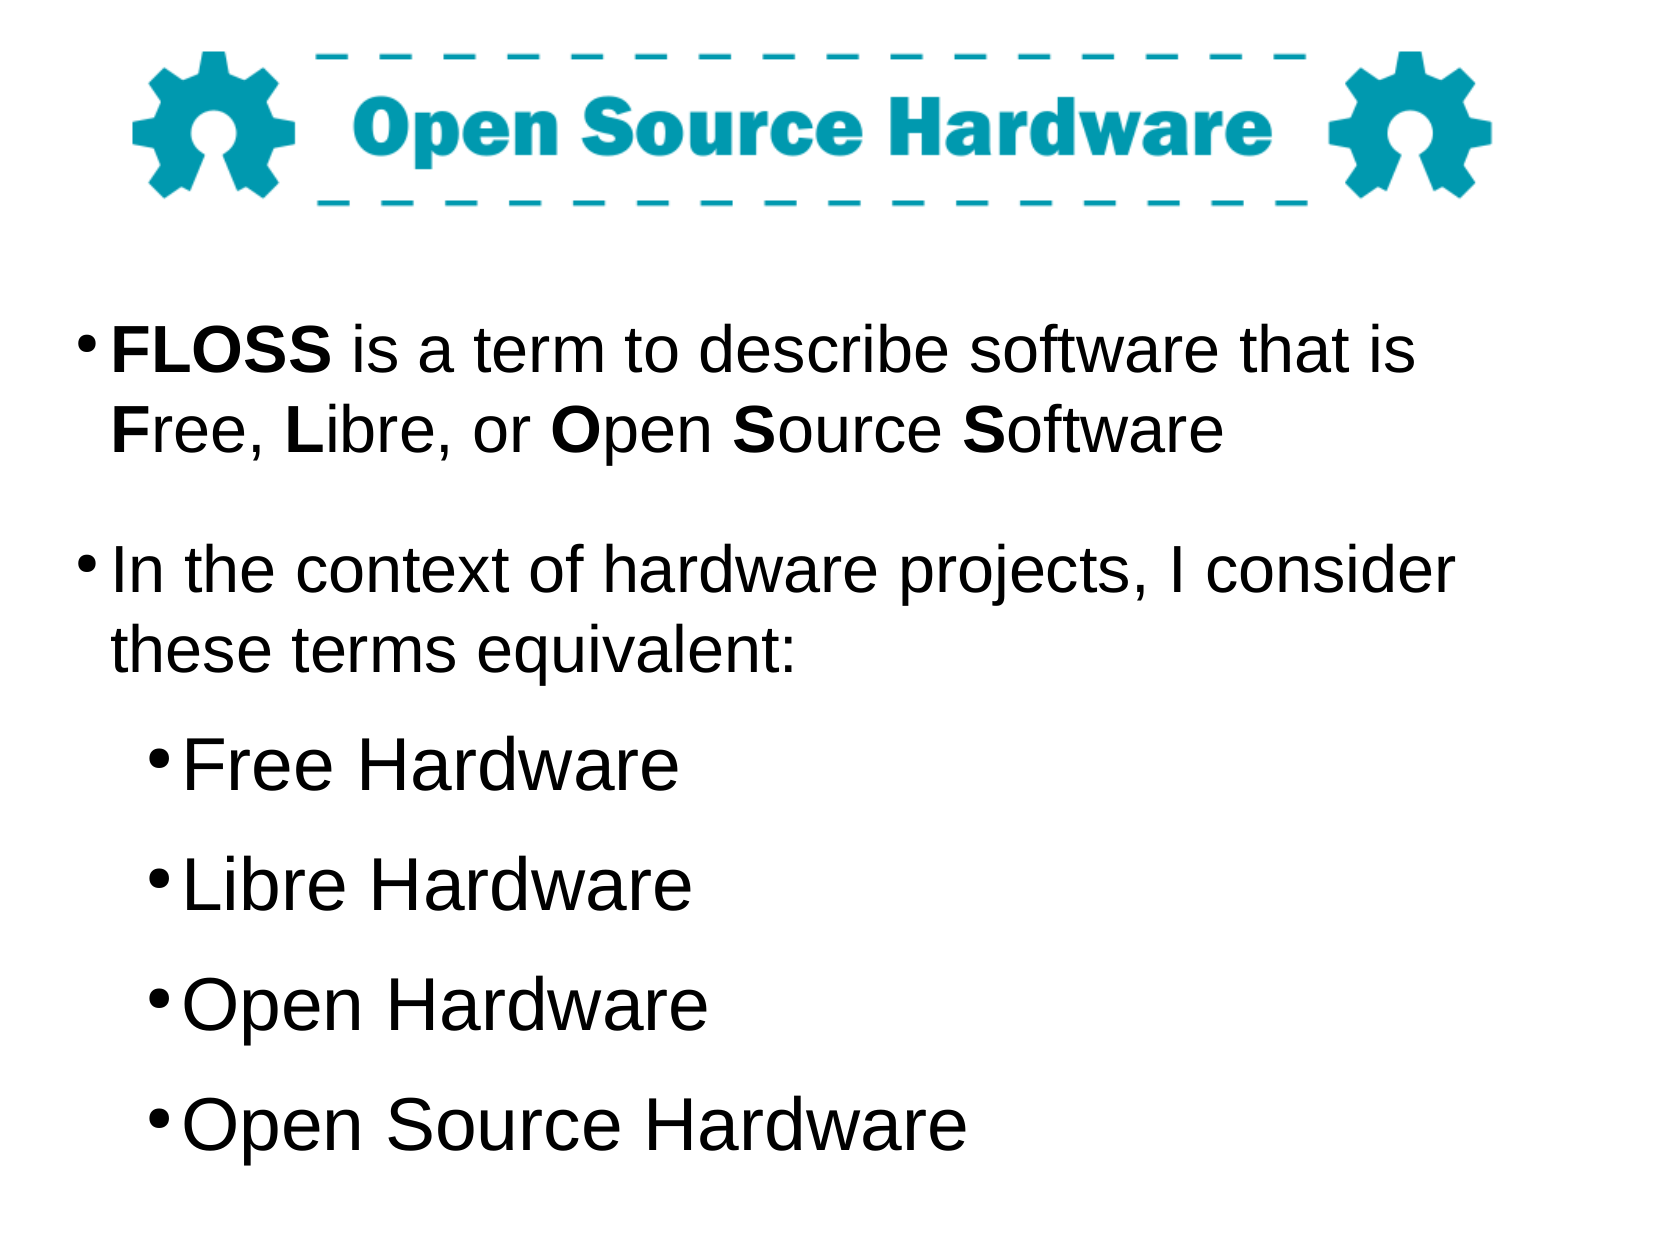

FLOSS is a term to describe software that is Free, Libre, or Open Source Software
In the context of hardware projects, I consider these terms equivalent:
Free Hardware
Libre Hardware
Open Hardware
Open Source Hardware